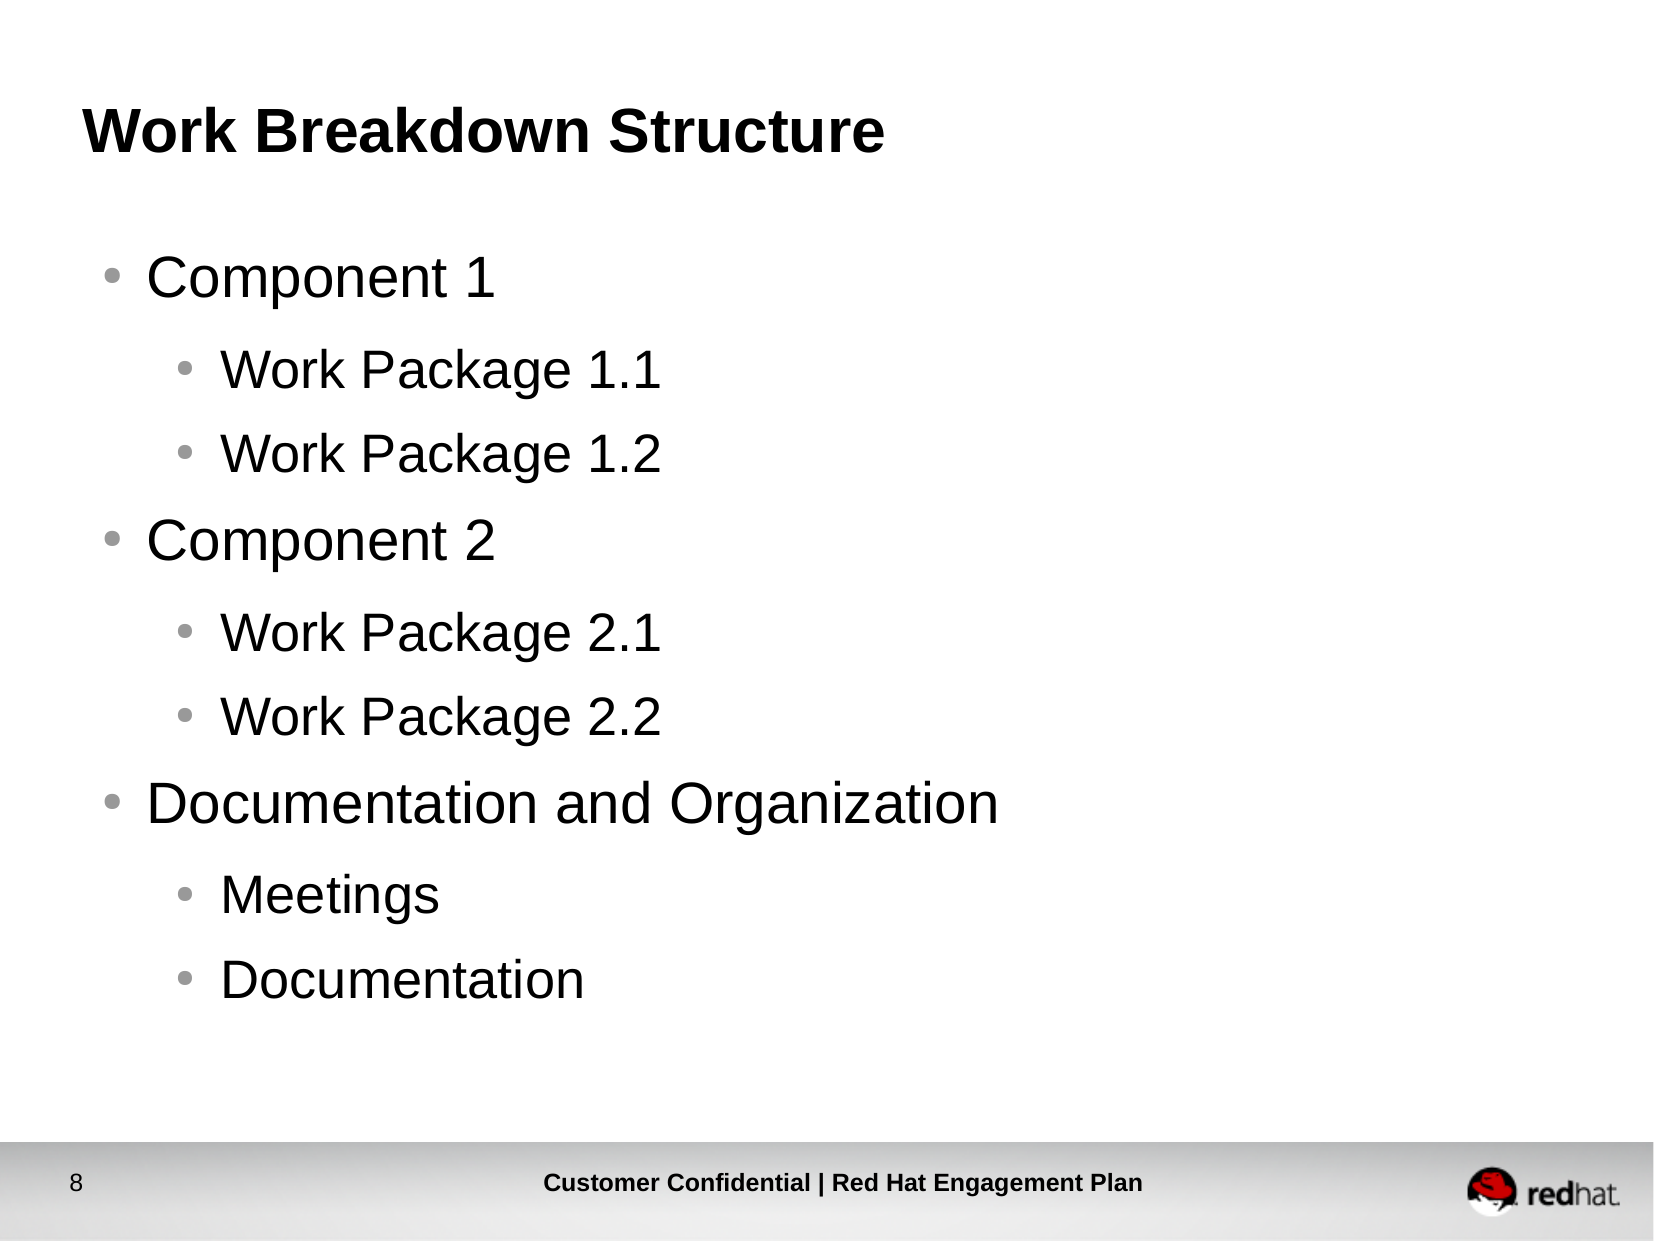

# Work Breakdown Structure
Component 1
Work Package 1.1
Work Package 1.2
Component 2
Work Package 2.1
Work Package 2.2
Documentation and Organization
Meetings
Documentation